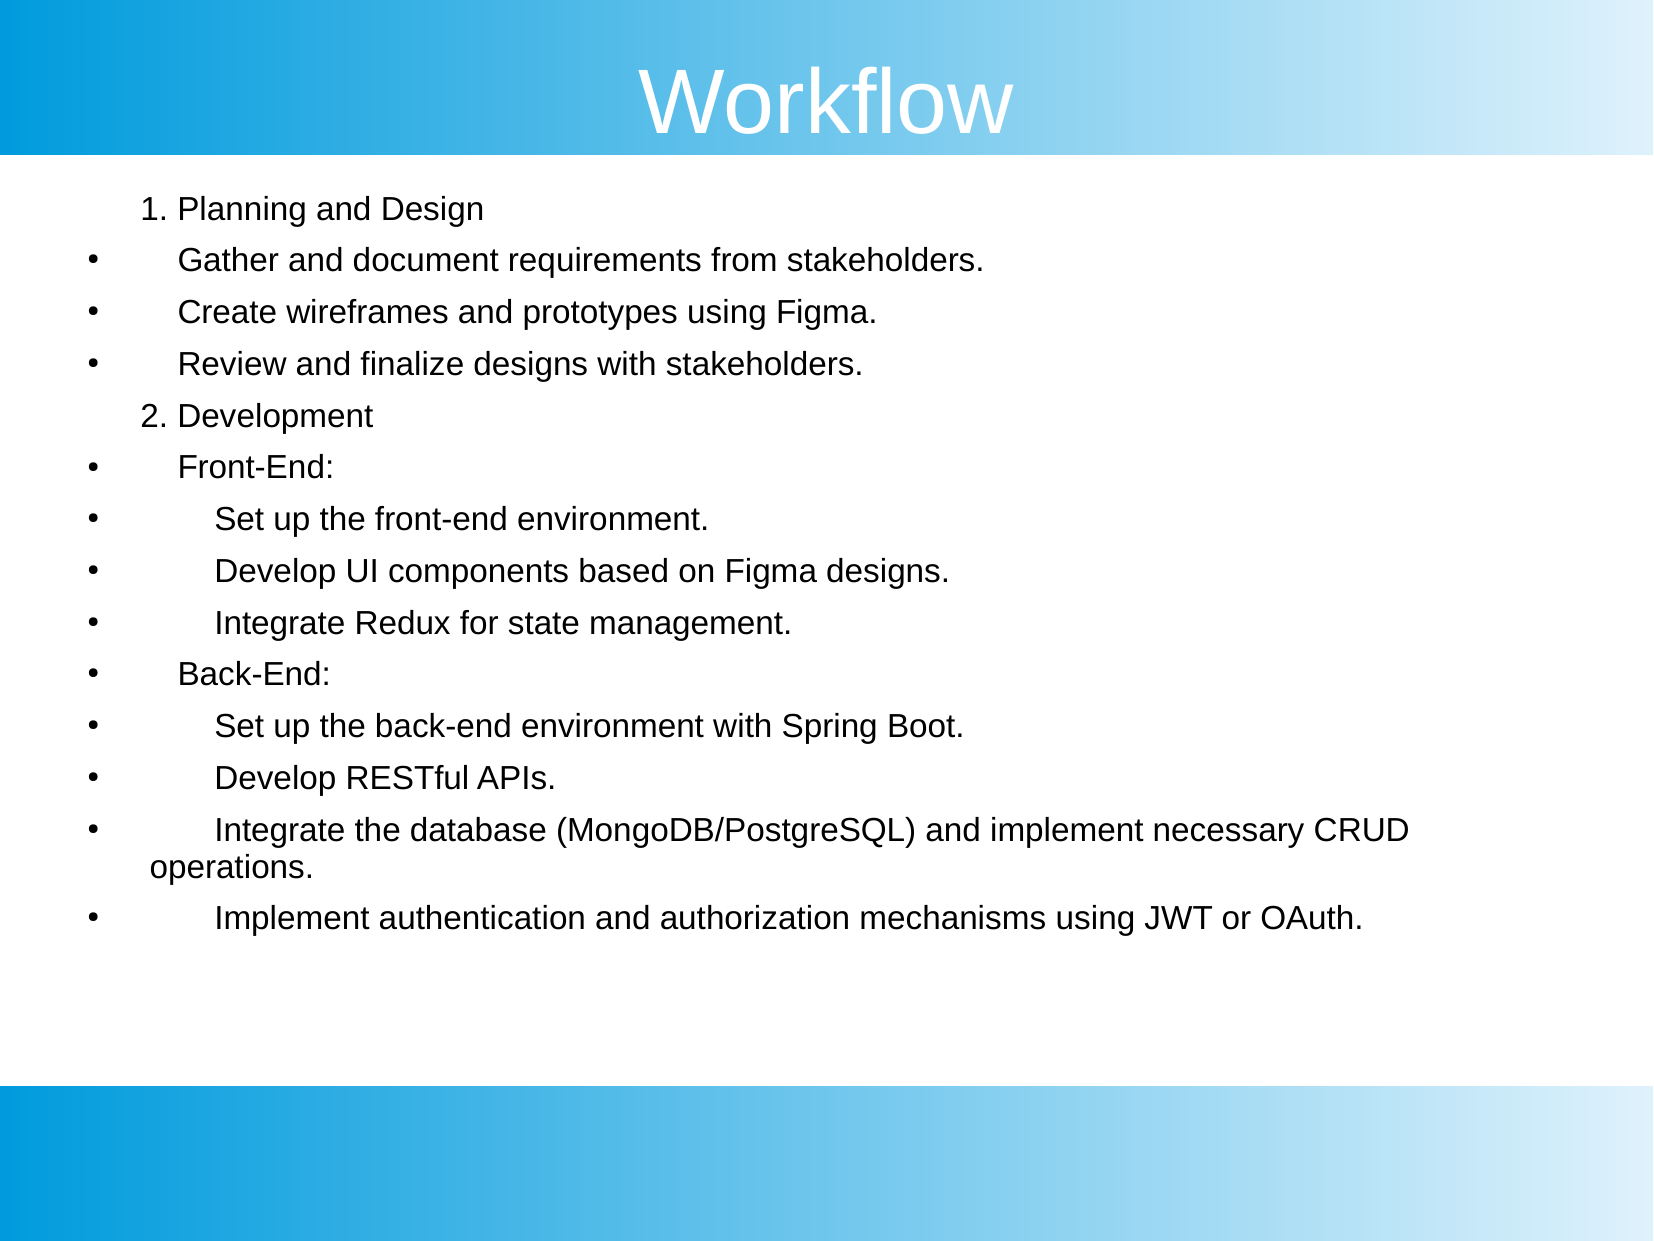

# Workflow
1. Planning and Design
 Gather and document requirements from stakeholders.
 Create wireframes and prototypes using Figma.
 Review and finalize designs with stakeholders.
2. Development
 Front-End:
 Set up the front-end environment.
 Develop UI components based on Figma designs.
 Integrate Redux for state management.
 Back-End:
 Set up the back-end environment with Spring Boot.
 Develop RESTful APIs.
 Integrate the database (MongoDB/PostgreSQL) and implement necessary CRUD operations.
 Implement authentication and authorization mechanisms using JWT or OAuth.